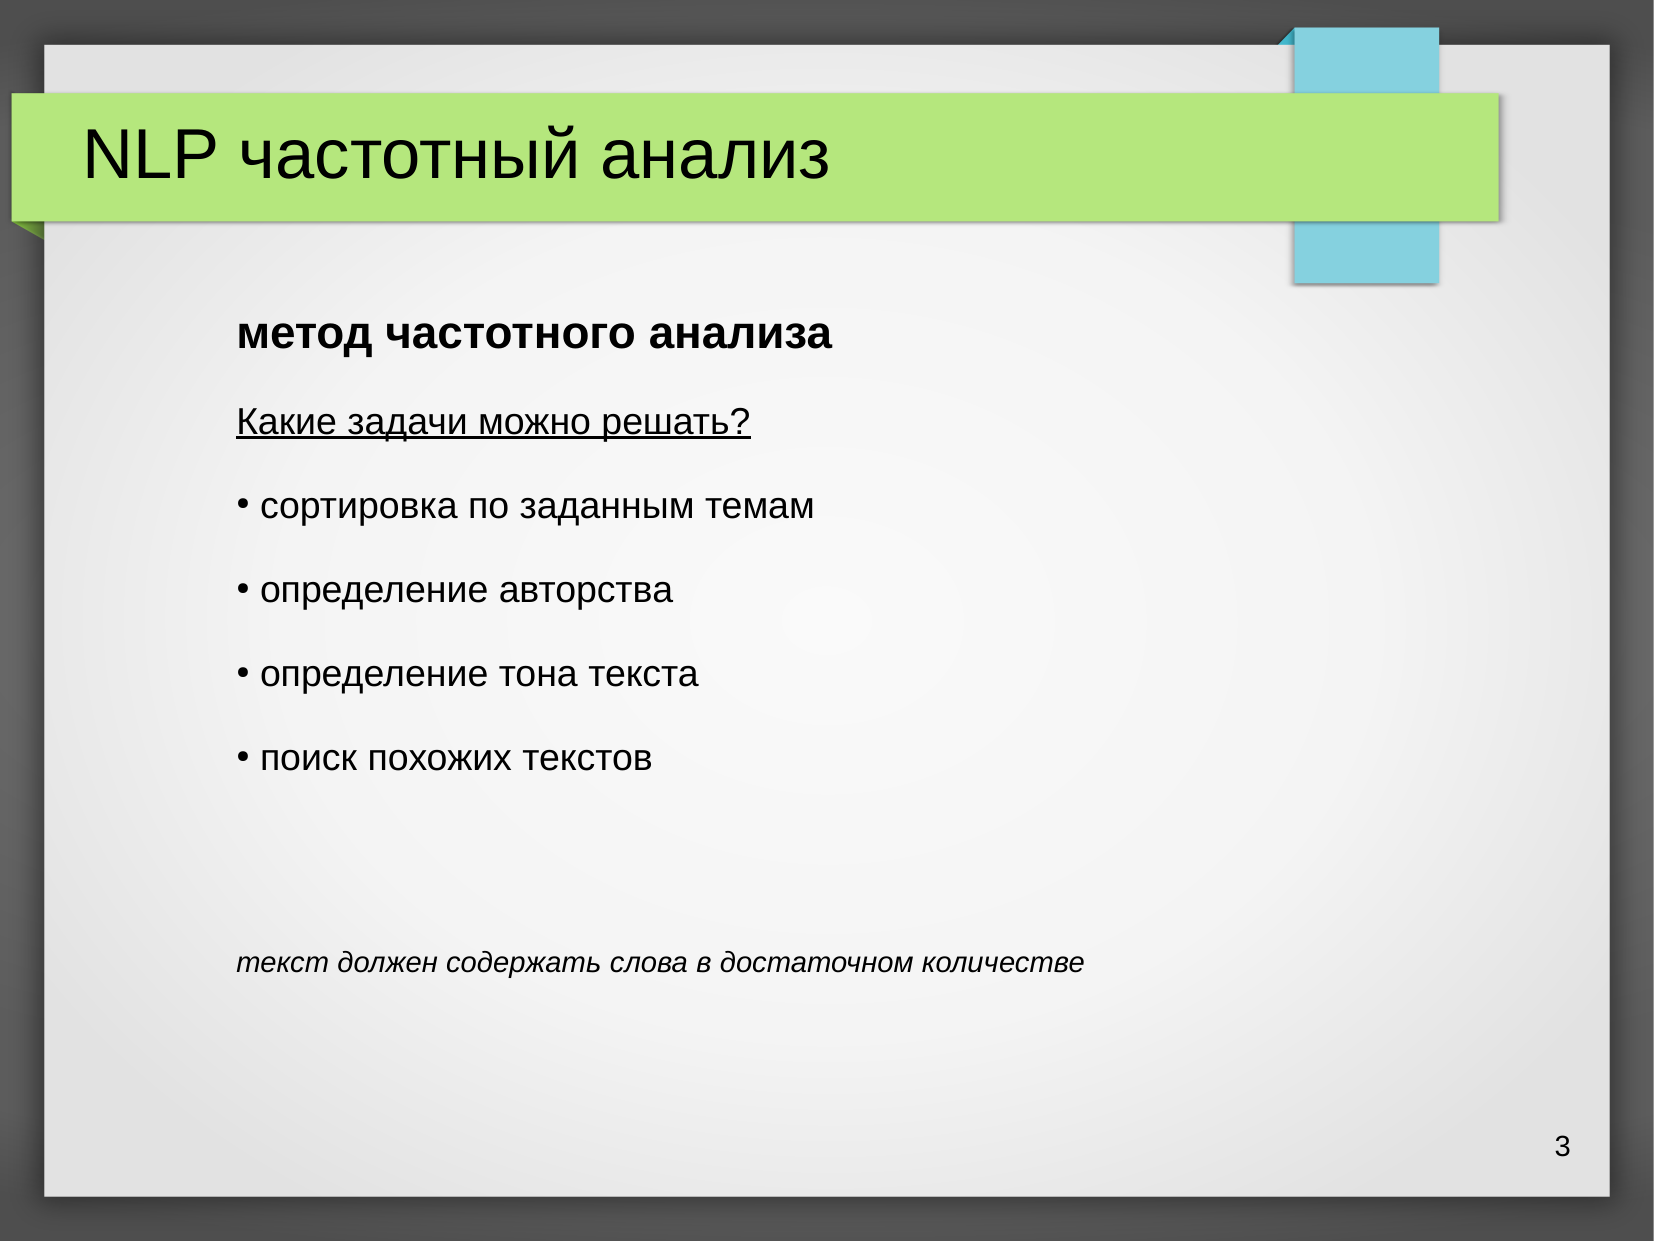

# NLP частотный анализ
метод частотного анализа
Какие задачи можно решать?
 сортировка по заданным темам
 определение авторства
 определение тона текста
 поиск похожих текстов
текст должен содержать слова в достаточном количестве
3